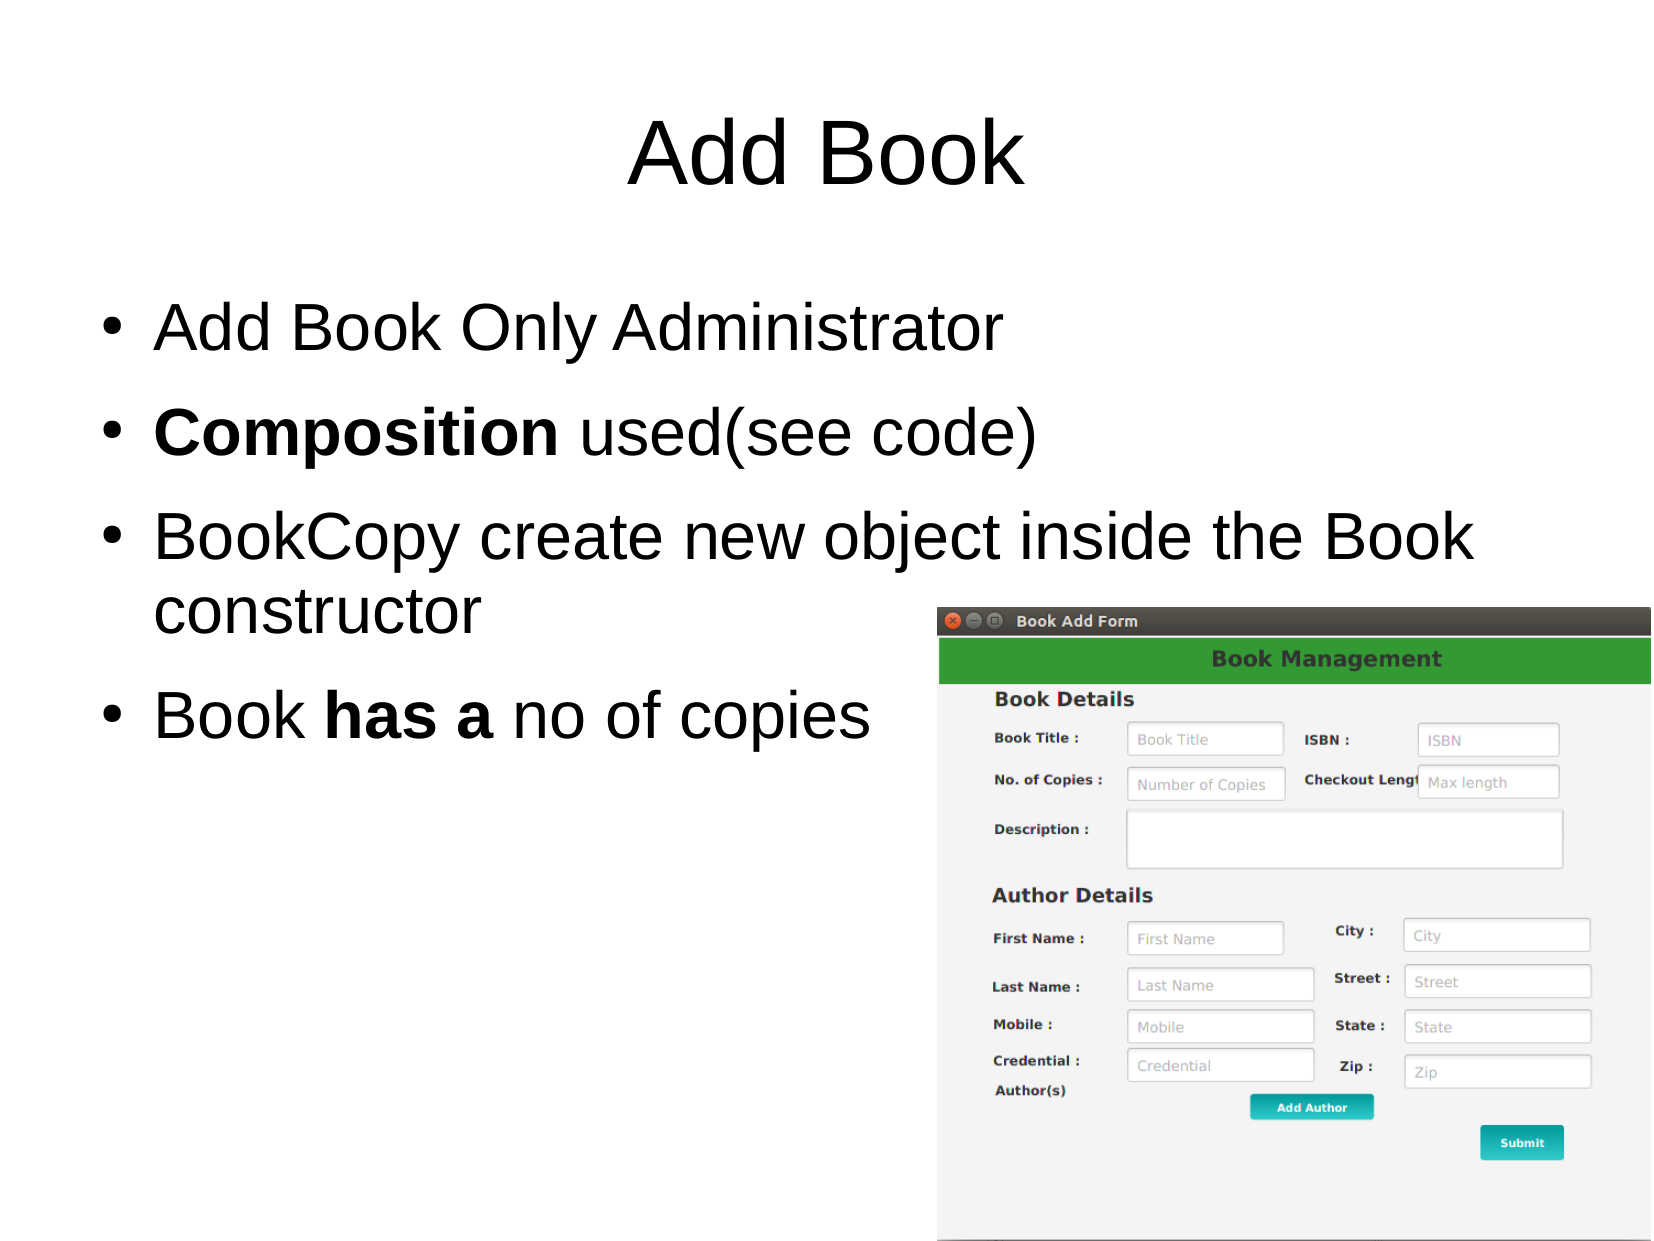

# Add Book
Add Book Only Administrator
Composition used(see code)
BookCopy create new object inside the Book constructor
Book has a no of copies